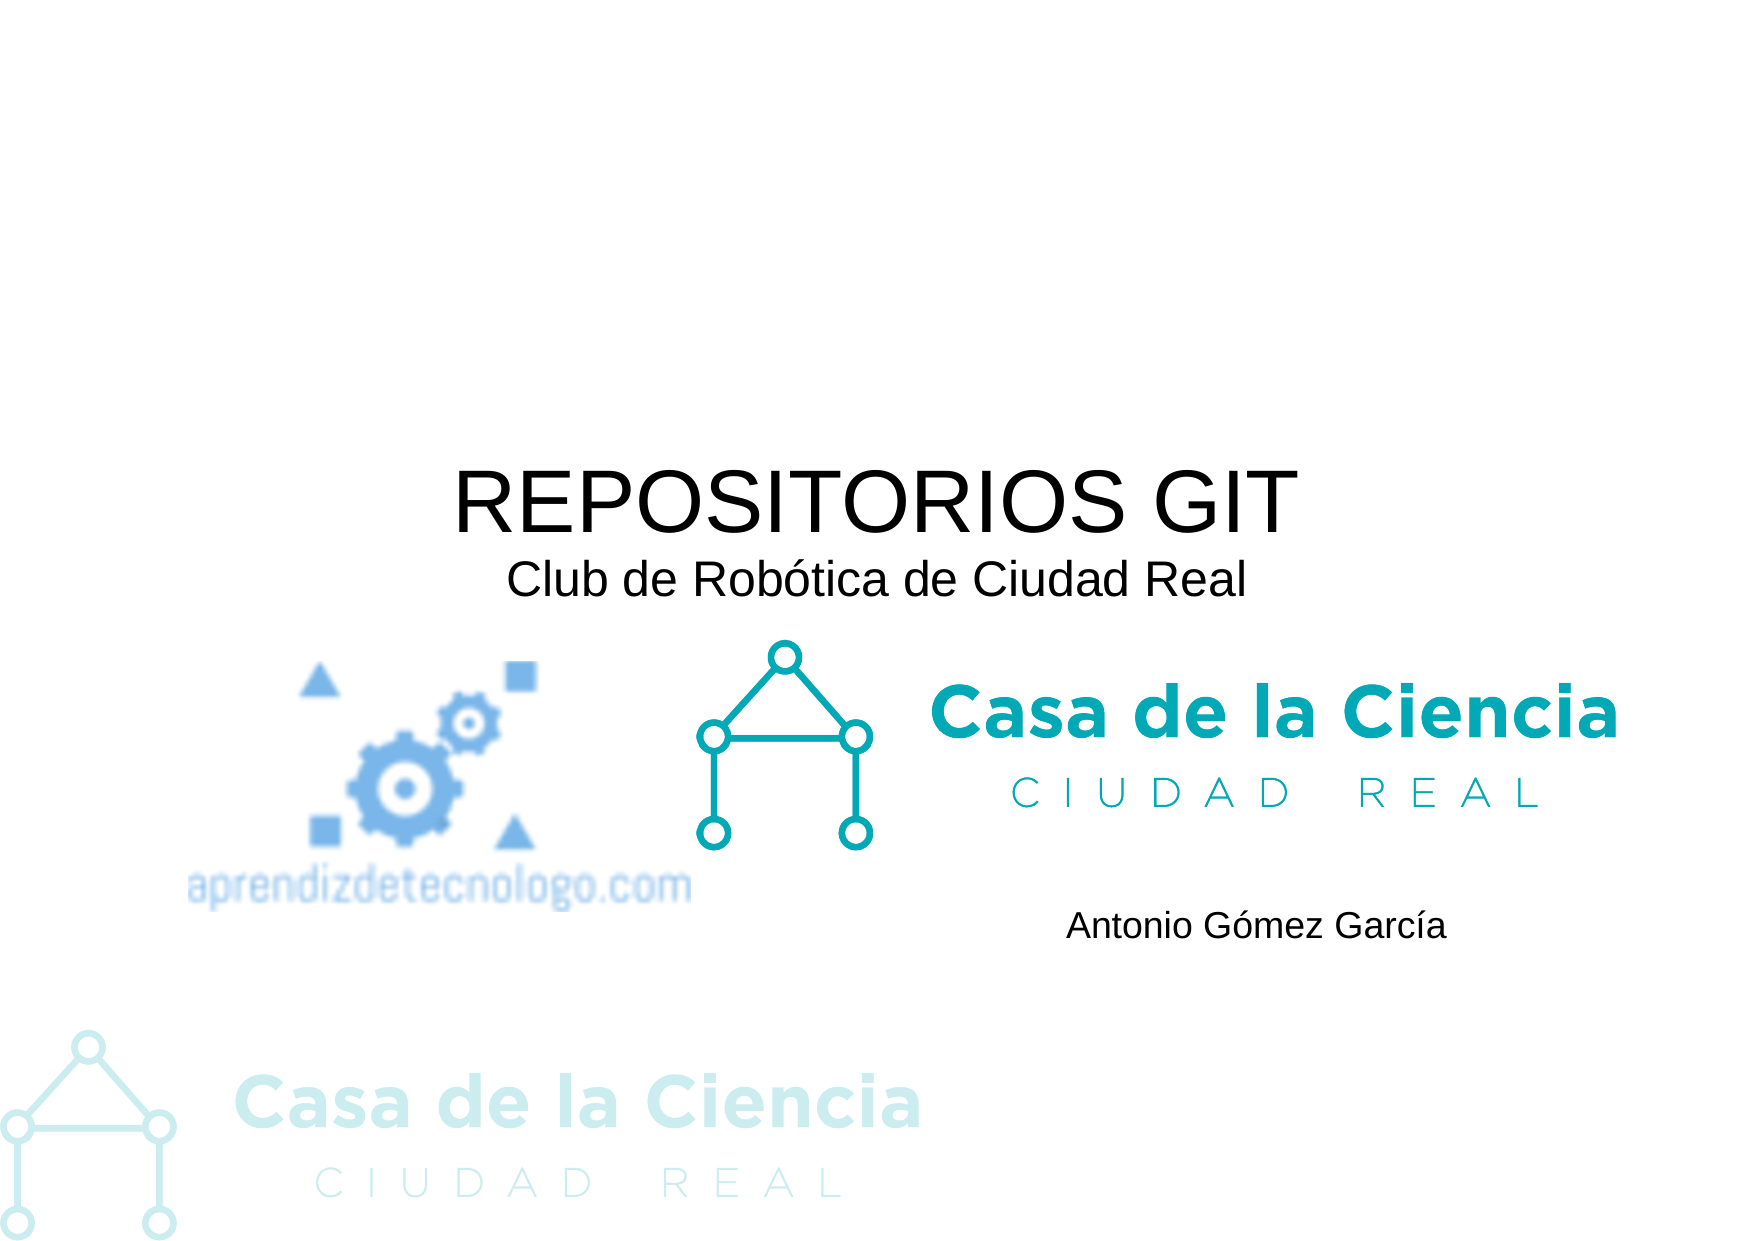

# REPOSITORIOS GIT
Club de Robótica de Ciudad Real
Antonio Gómez García